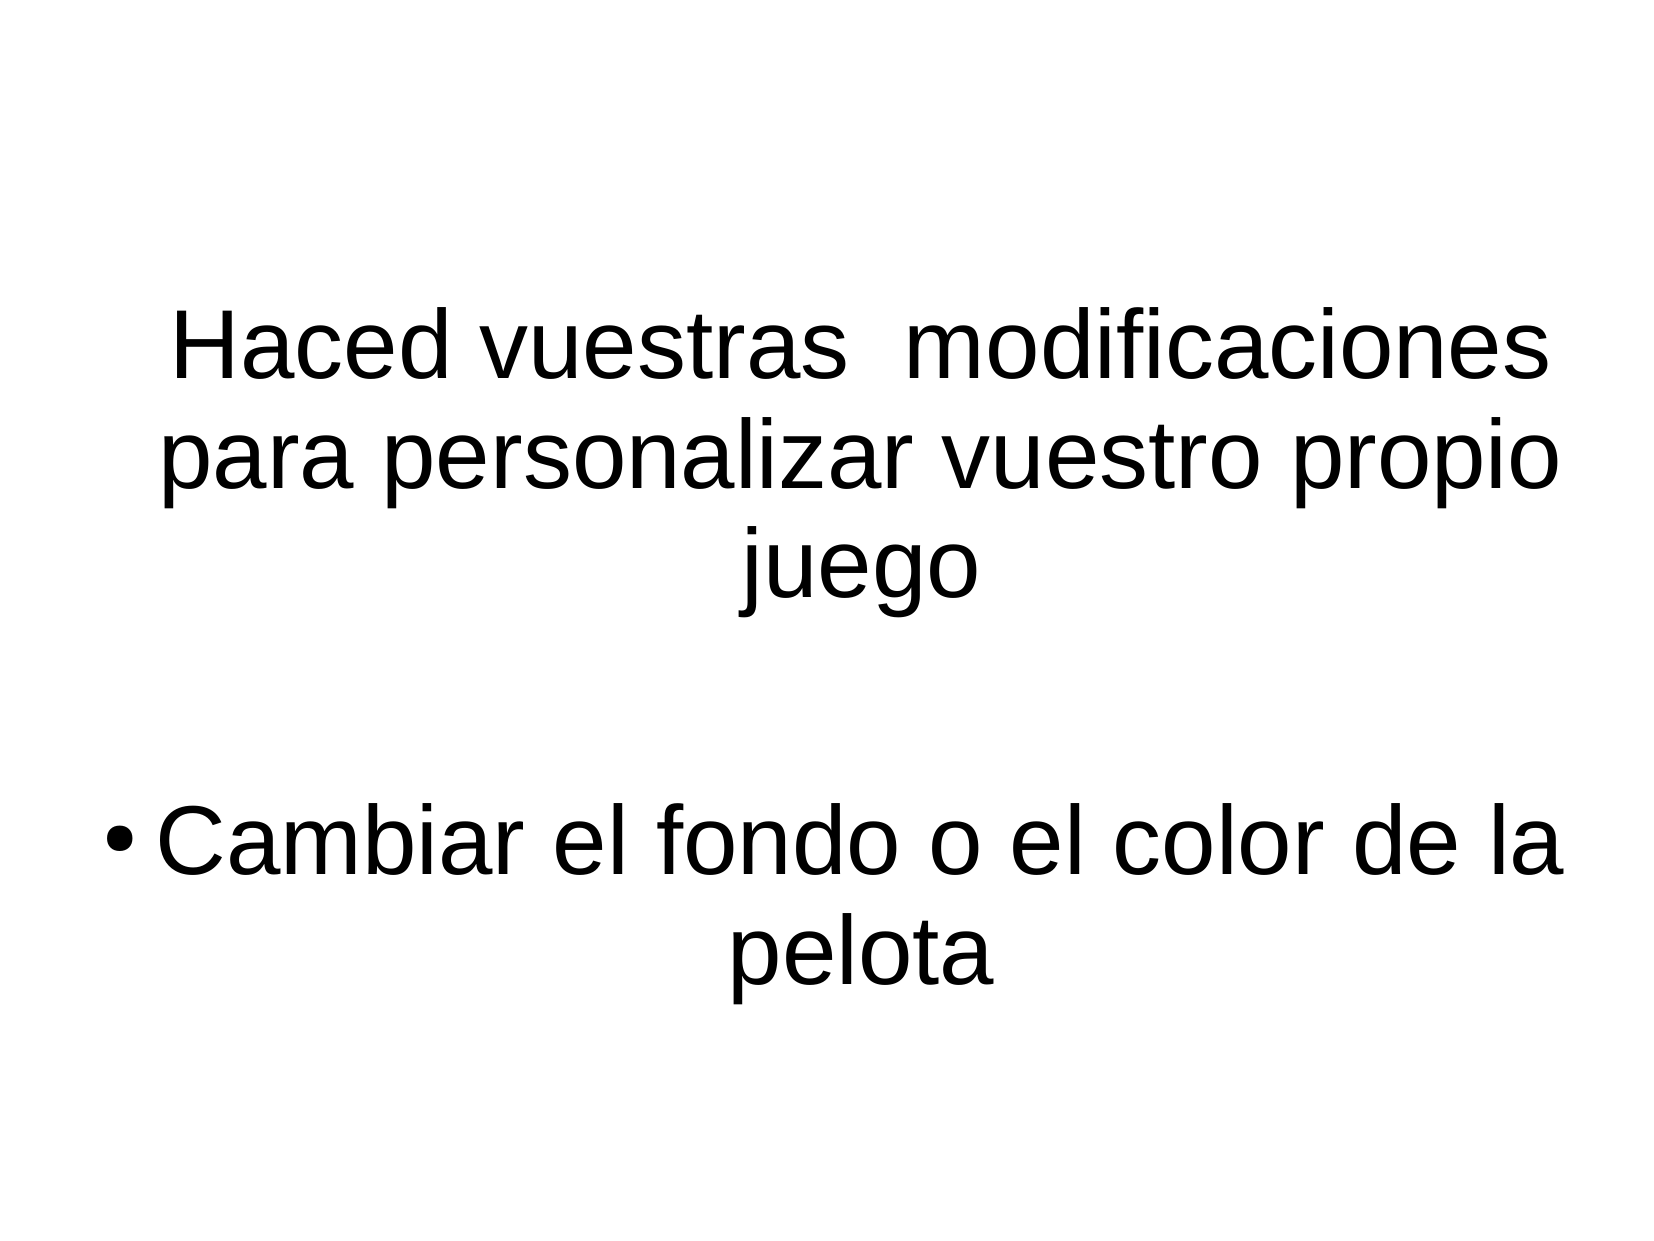

# Haced vuestras modificaciones para personalizar vuestro propio juego
Cambiar el fondo o el color de la pelota